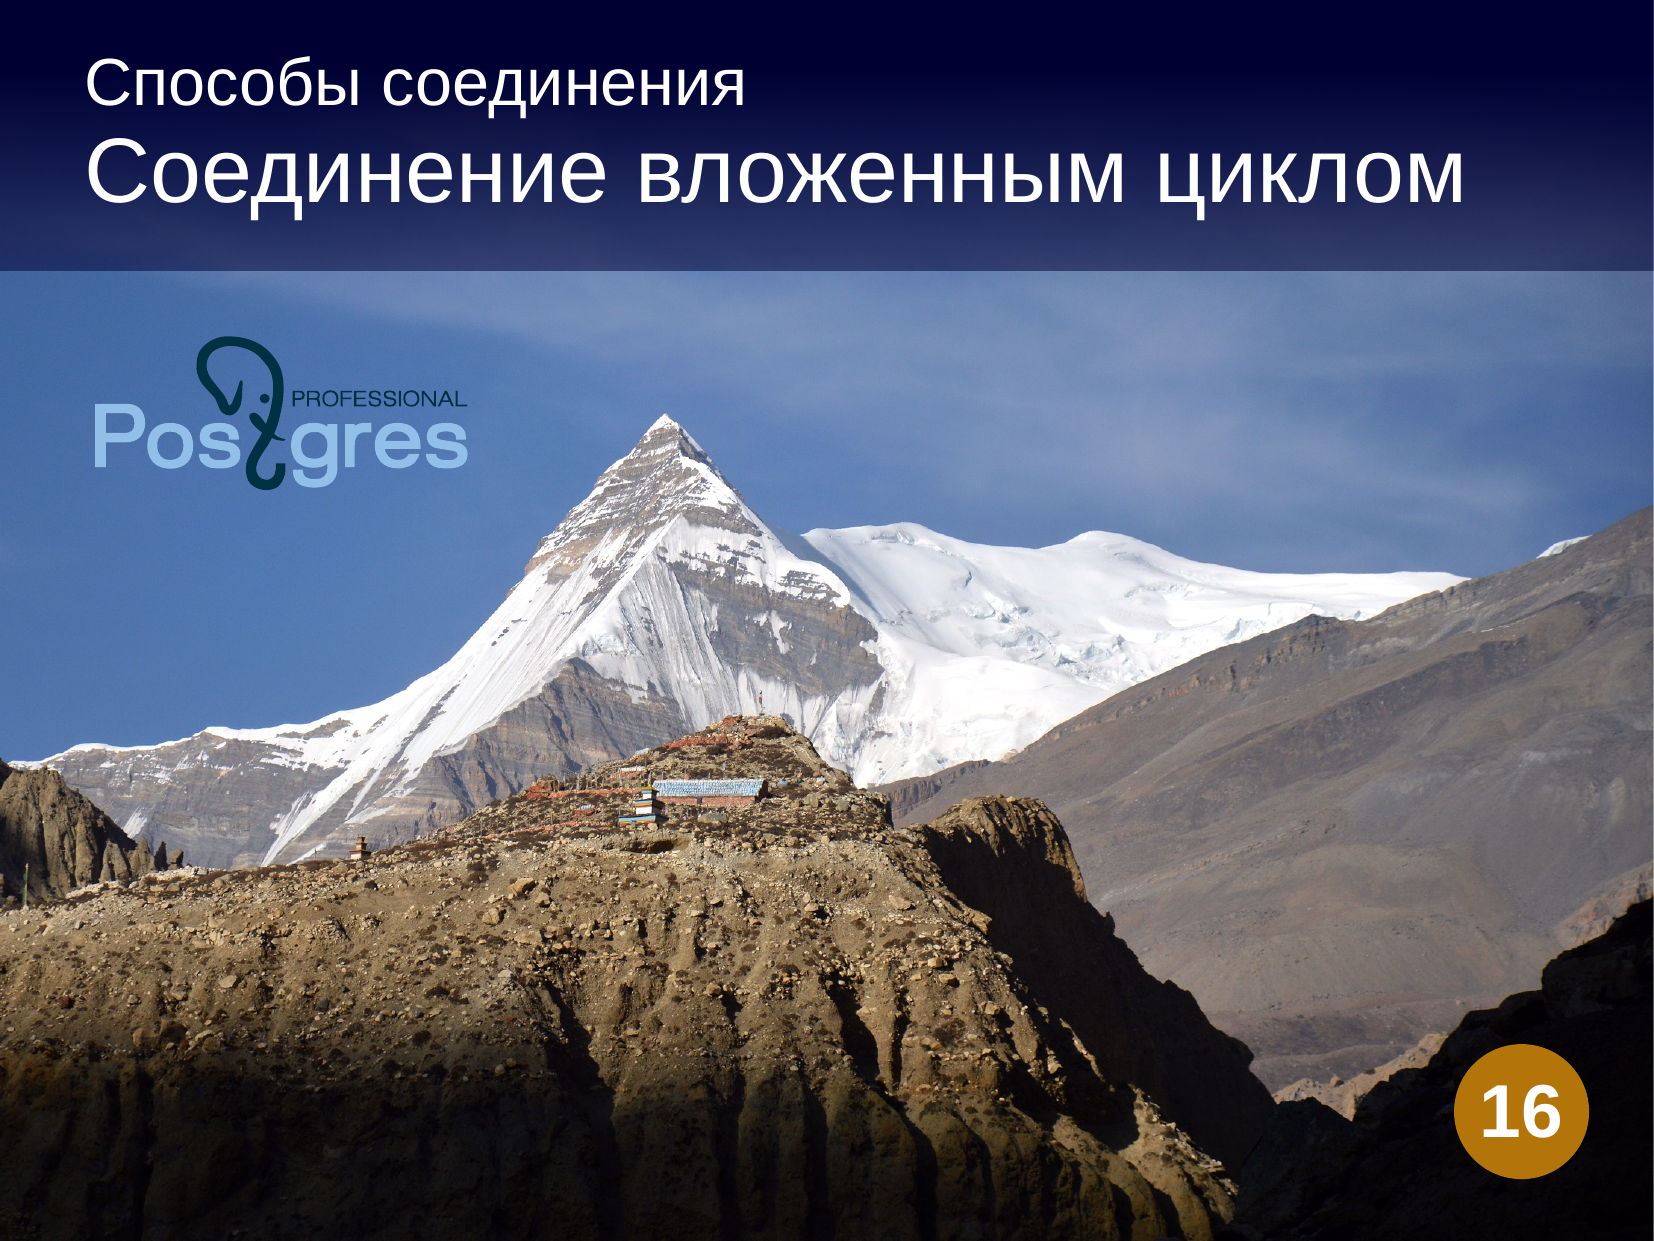

# Способы соединения Соединение вложенным циклом
16